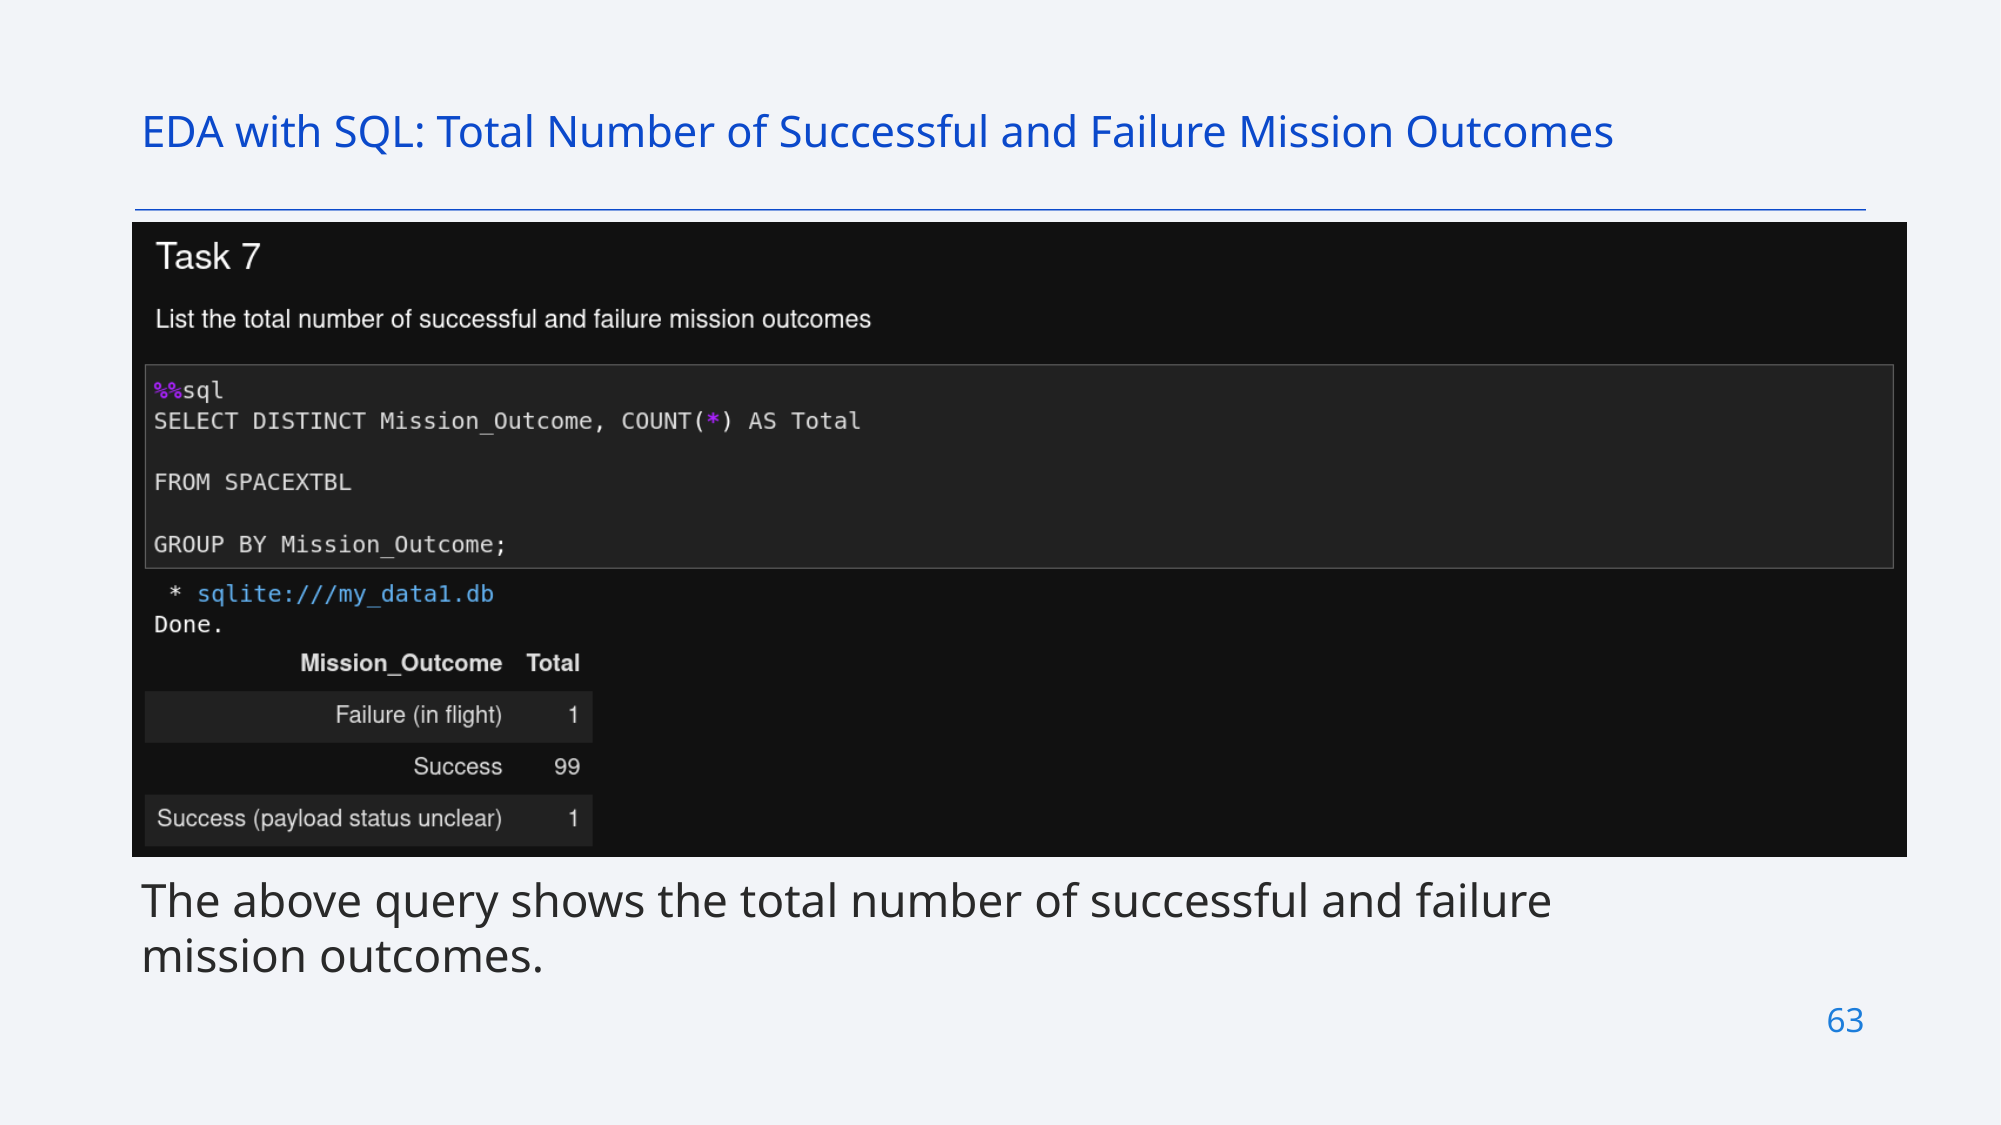

EDA with SQL: Total Number of Successful and Failure Mission Outcomes
# The above query shows the total number of successful and failure mission outcomes.
63